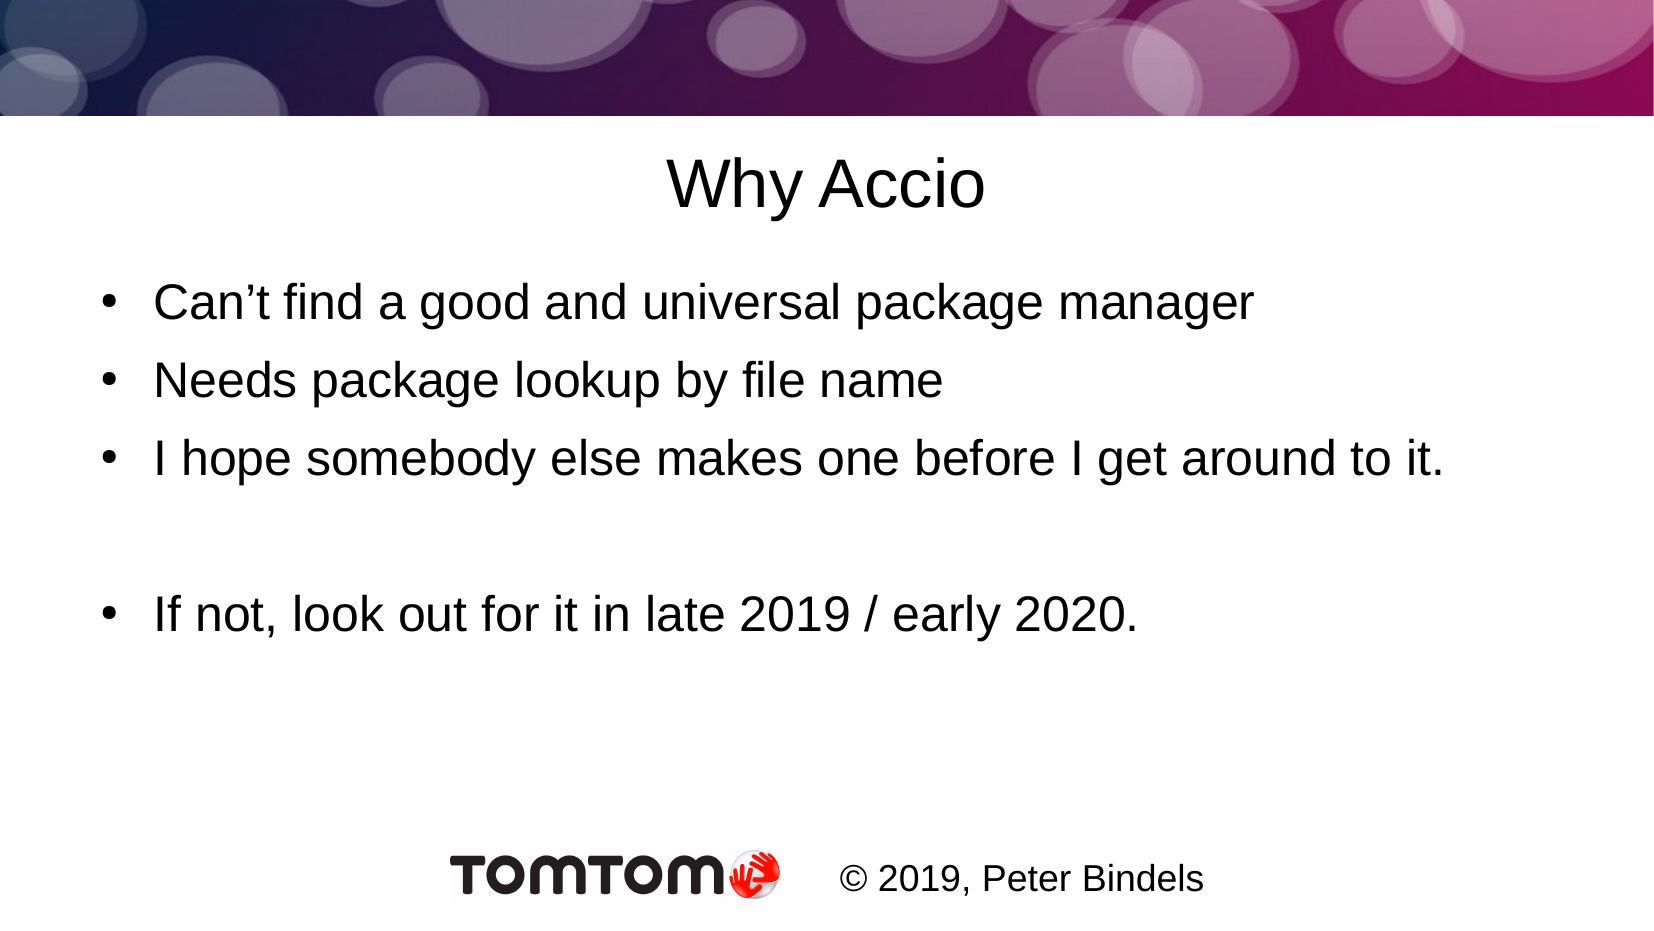

# Why Accio
Can’t find a good and universal package manager
Needs package lookup by file name
I hope somebody else makes one before I get around to it.
If not, look out for it in late 2019 / early 2020.